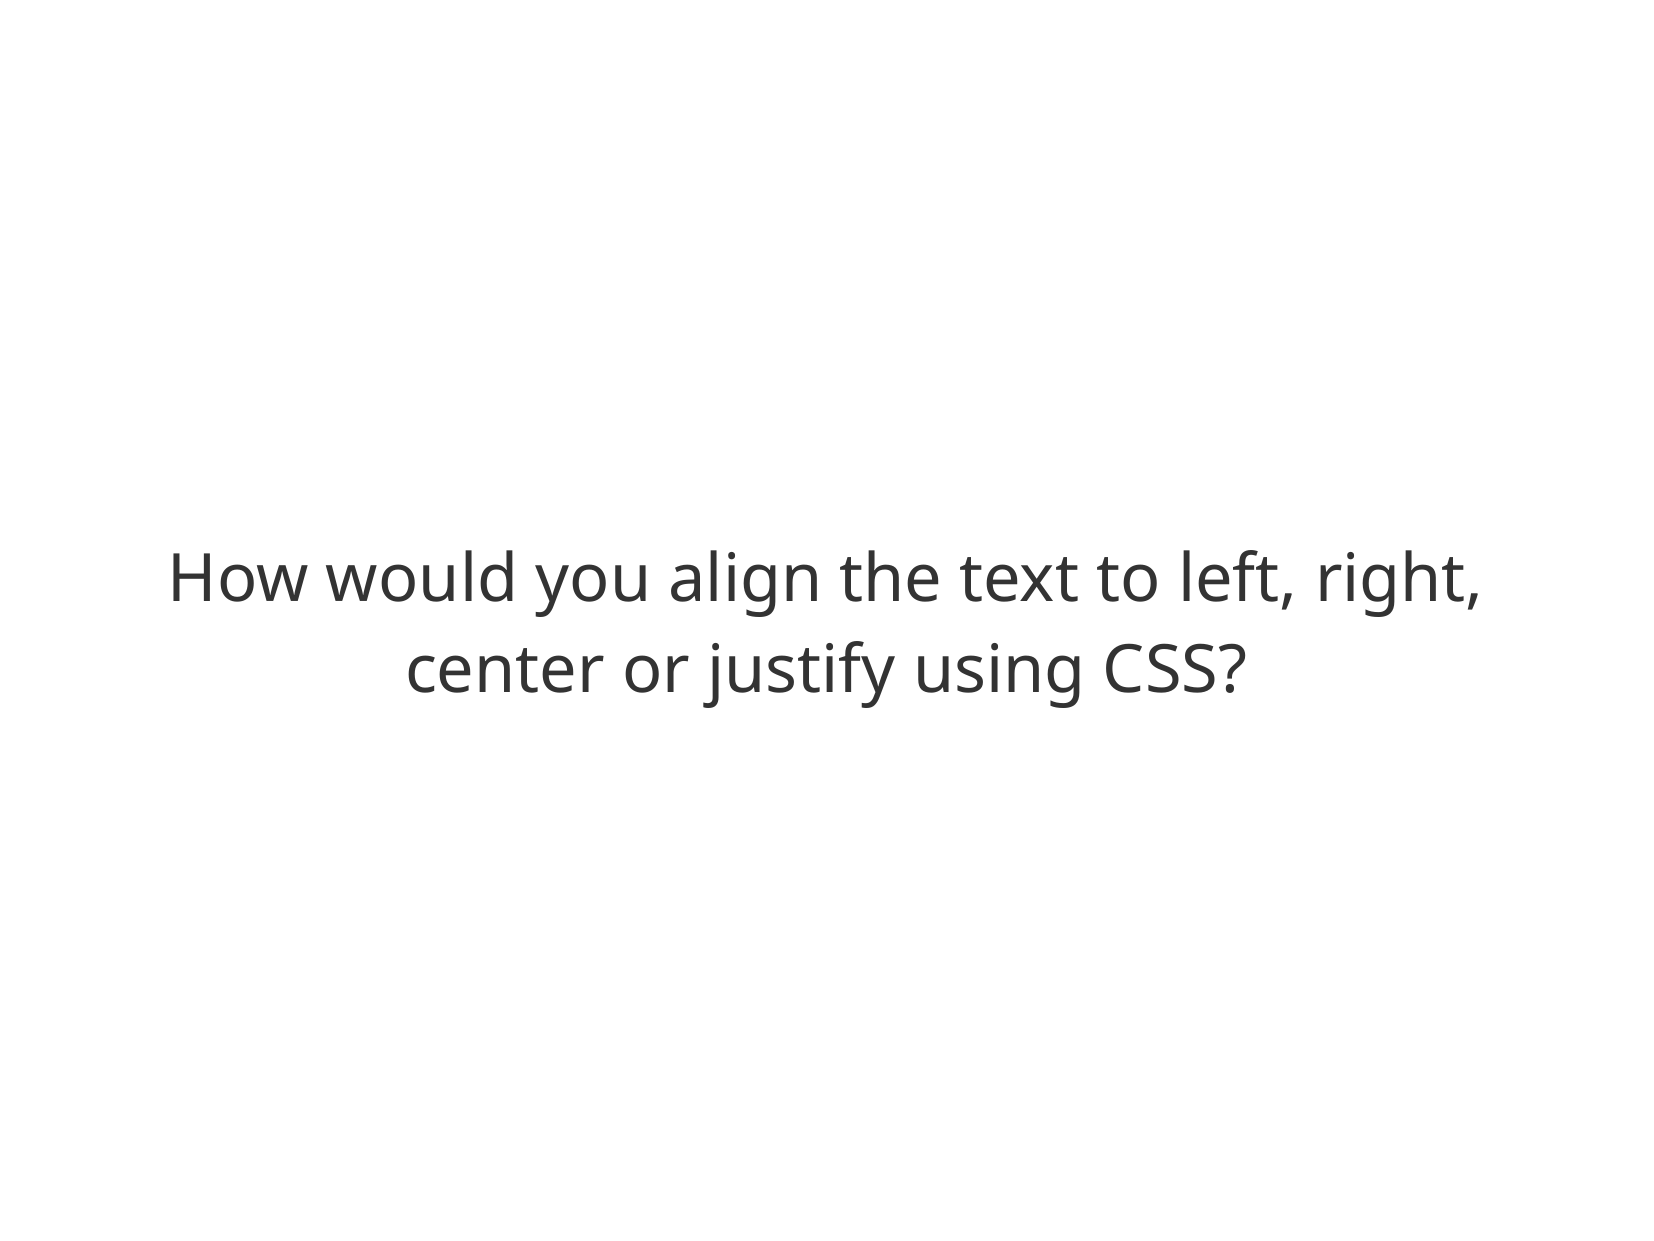

# How would you align the text to left, right, center or justify using CSS?